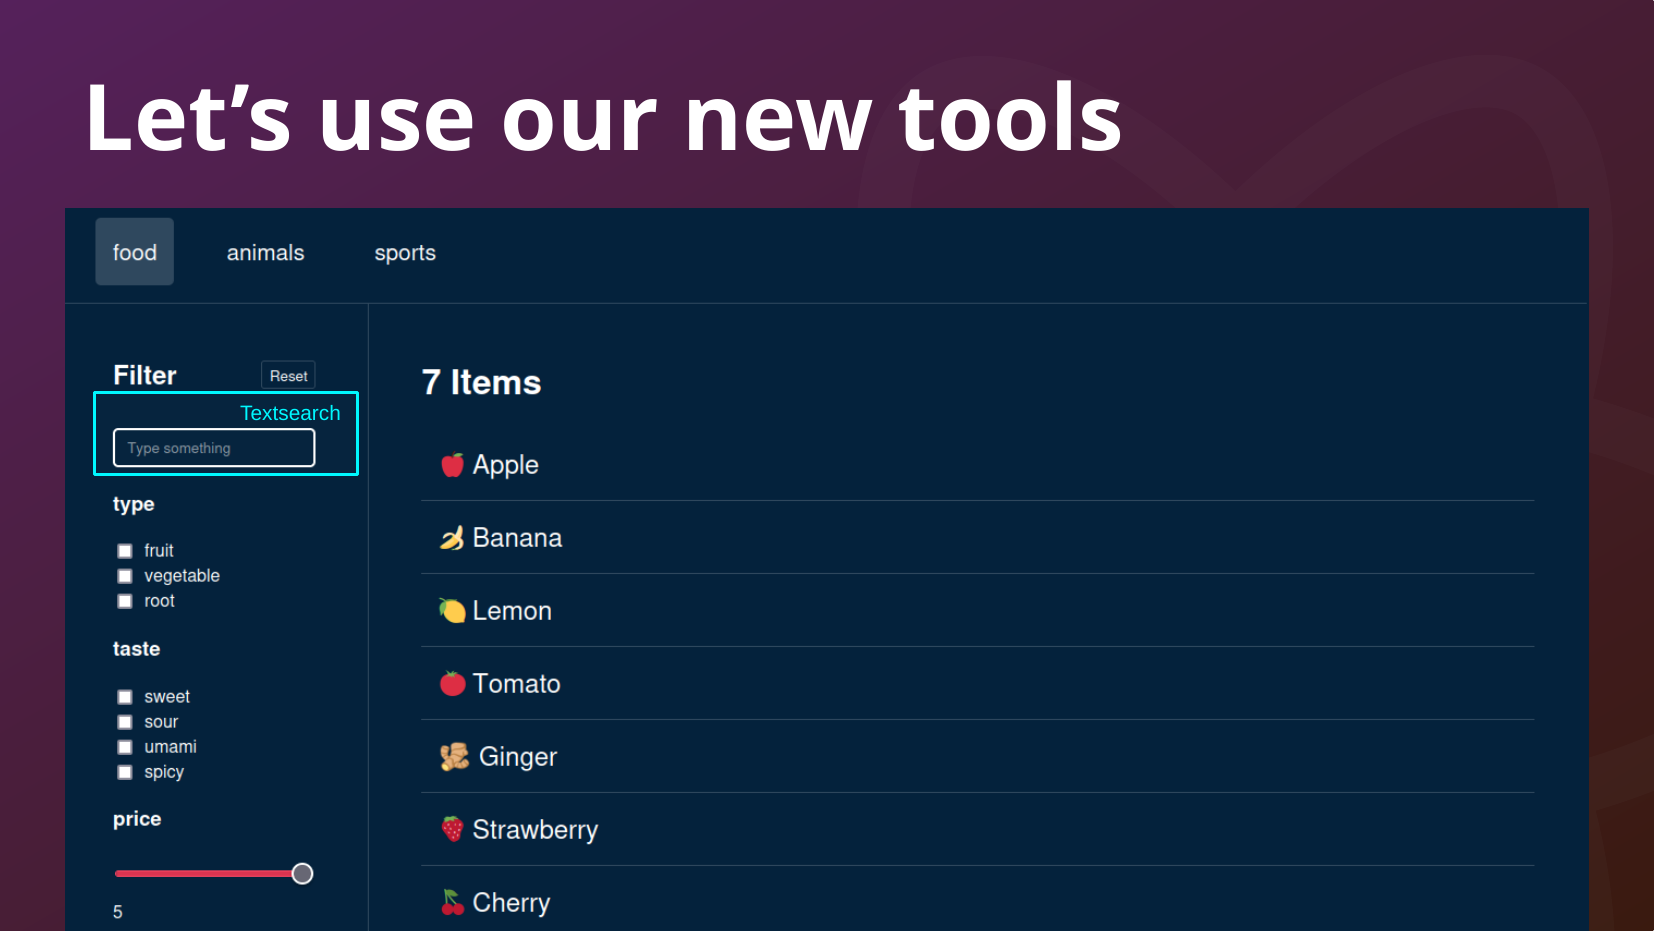

# Let’s use our new tools
Textsearch